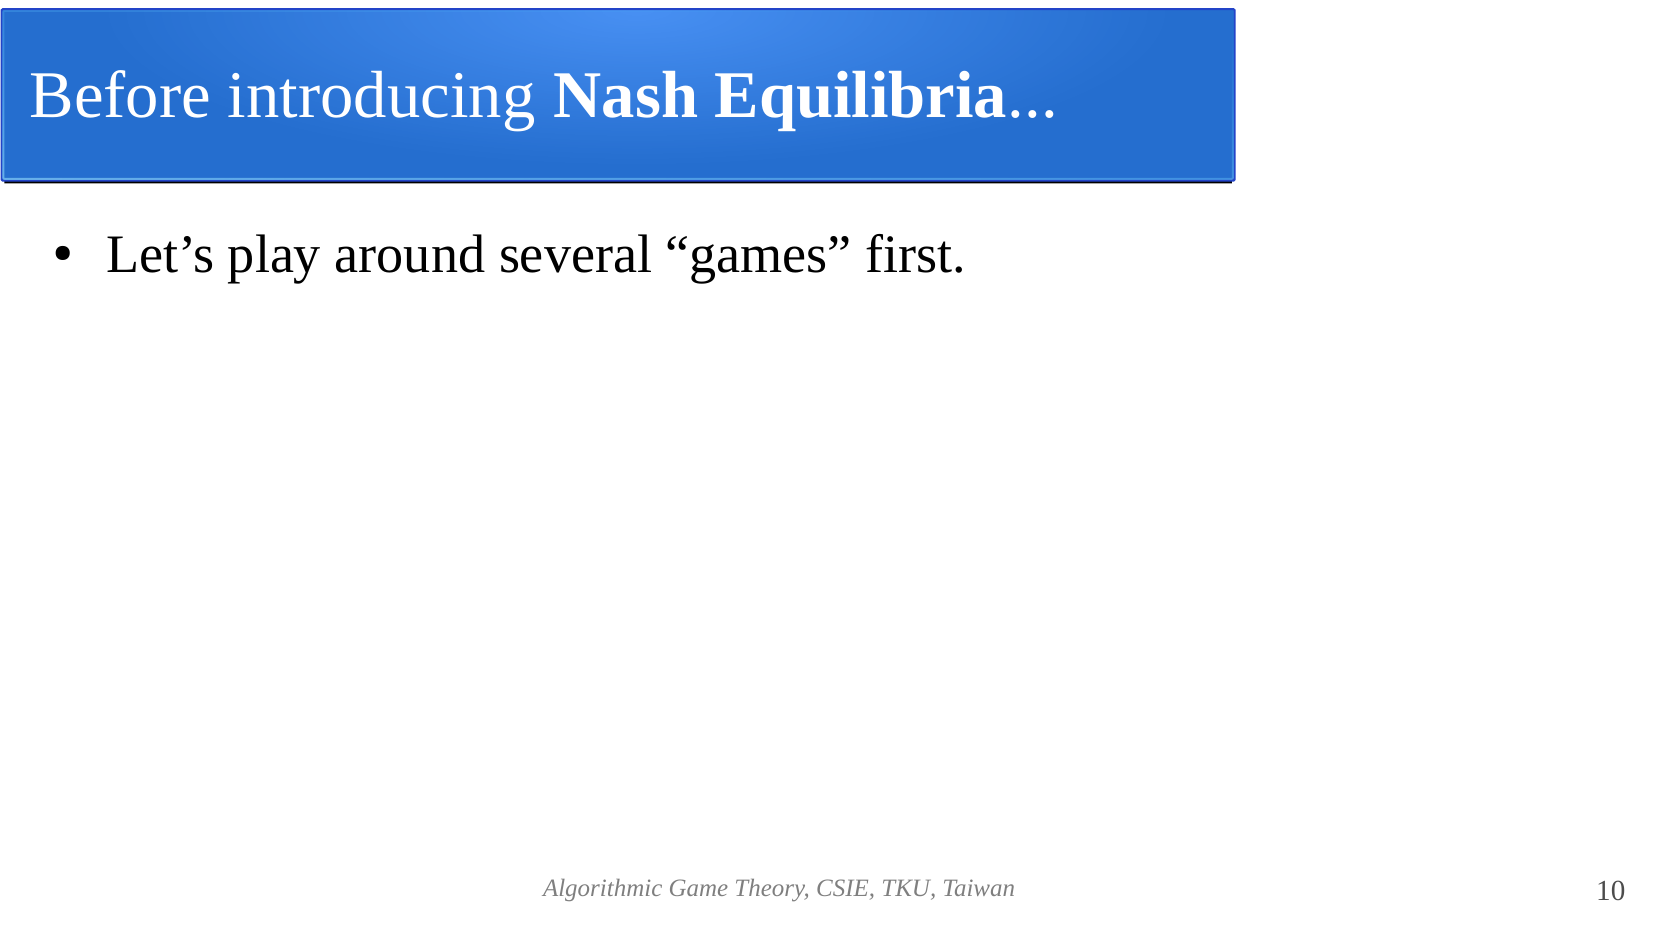

# Before introducing Nash Equilibria...
Let’s play around several “games” first.
Algorithmic Game Theory, CSIE, TKU, Taiwan
10